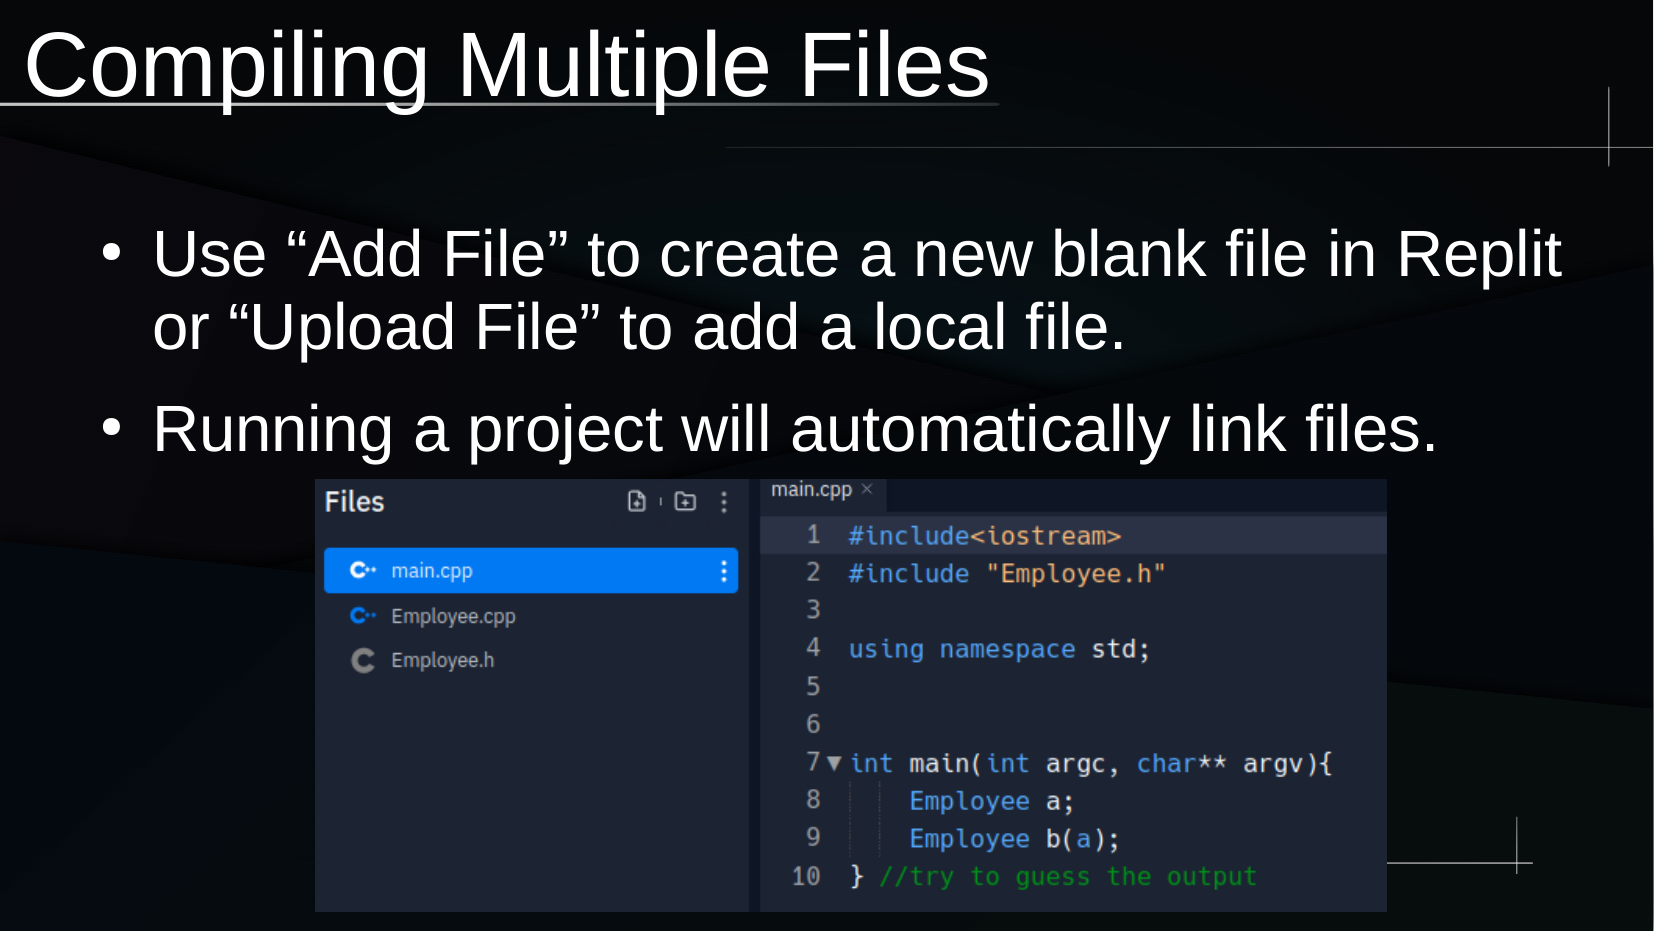

# Compiling Multiple Files
Use “Add File” to create a new blank file in Replit or “Upload File” to add a local file.
Running a project will automatically link files.